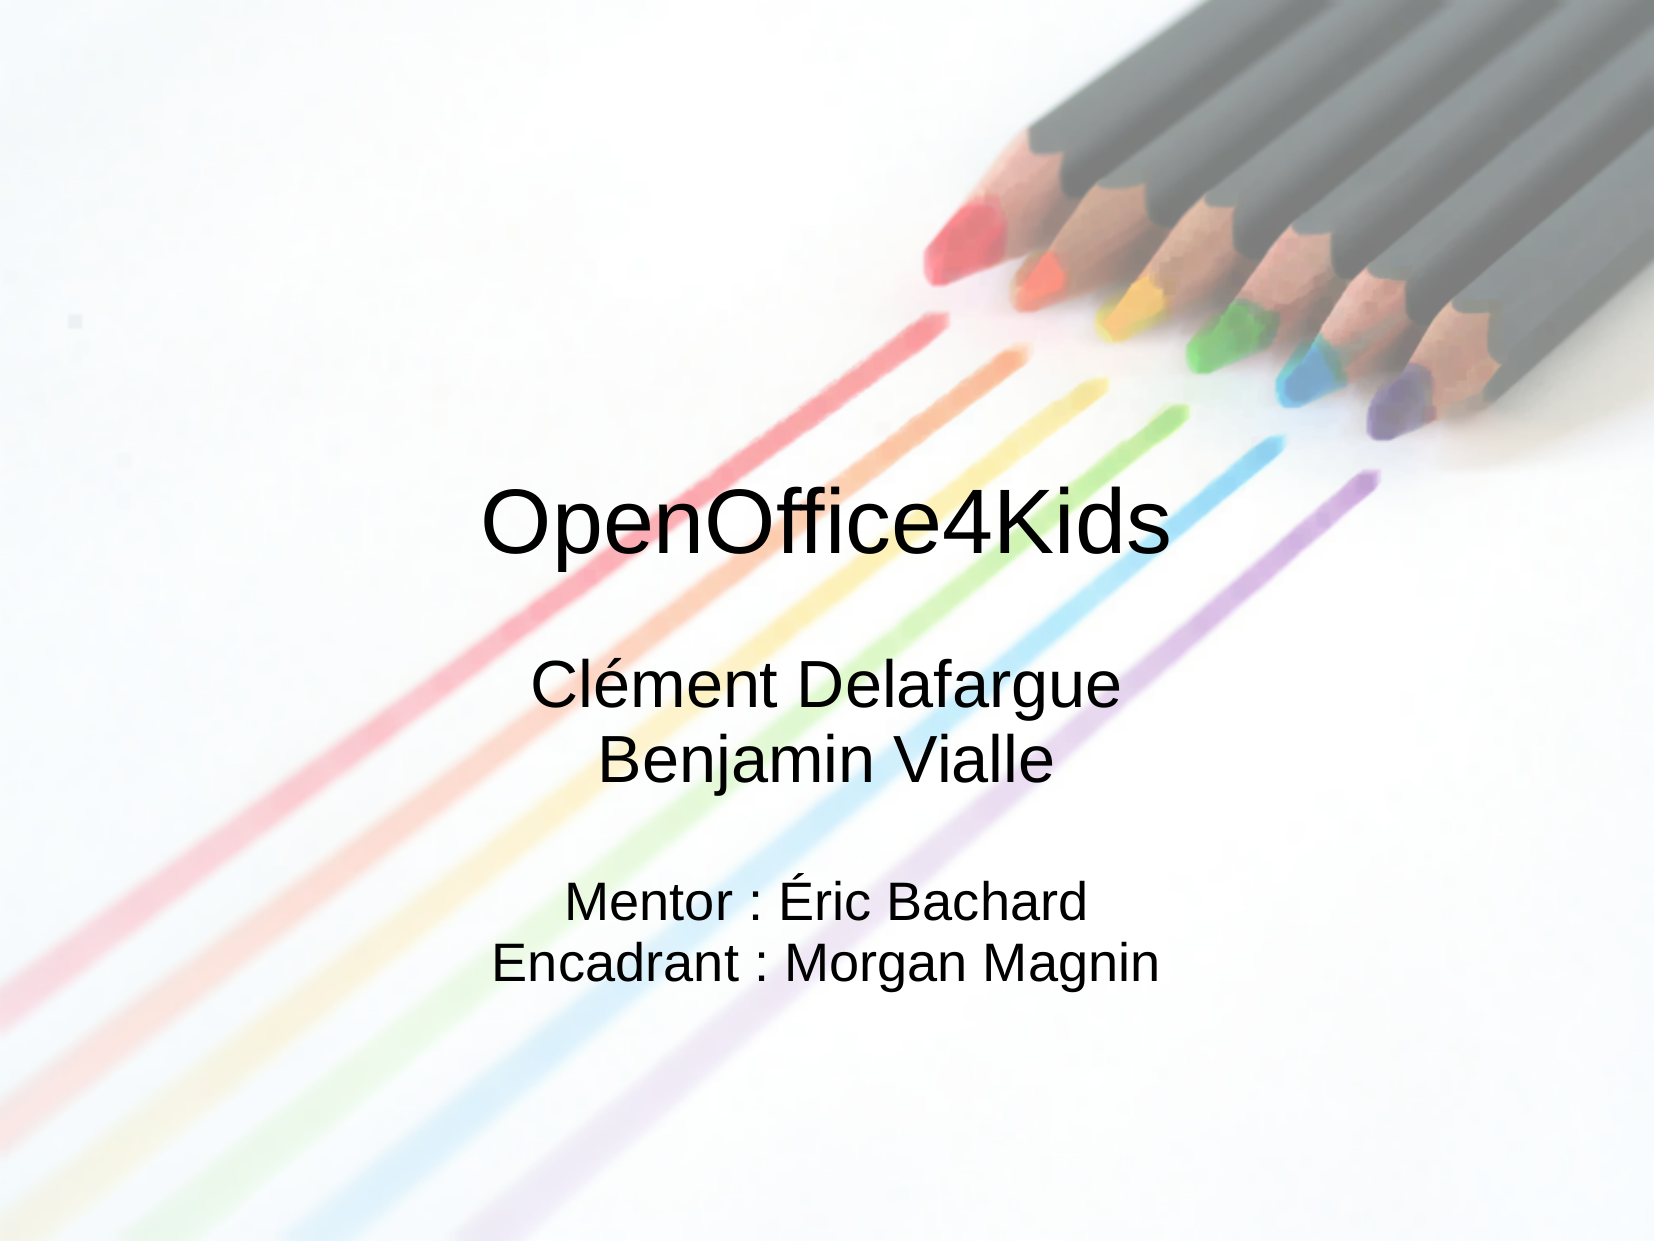

# OpenOffice4Kids
Clément Delafargue
Benjamin Vialle
Mentor : Éric Bachard
Encadrant : Morgan Magnin